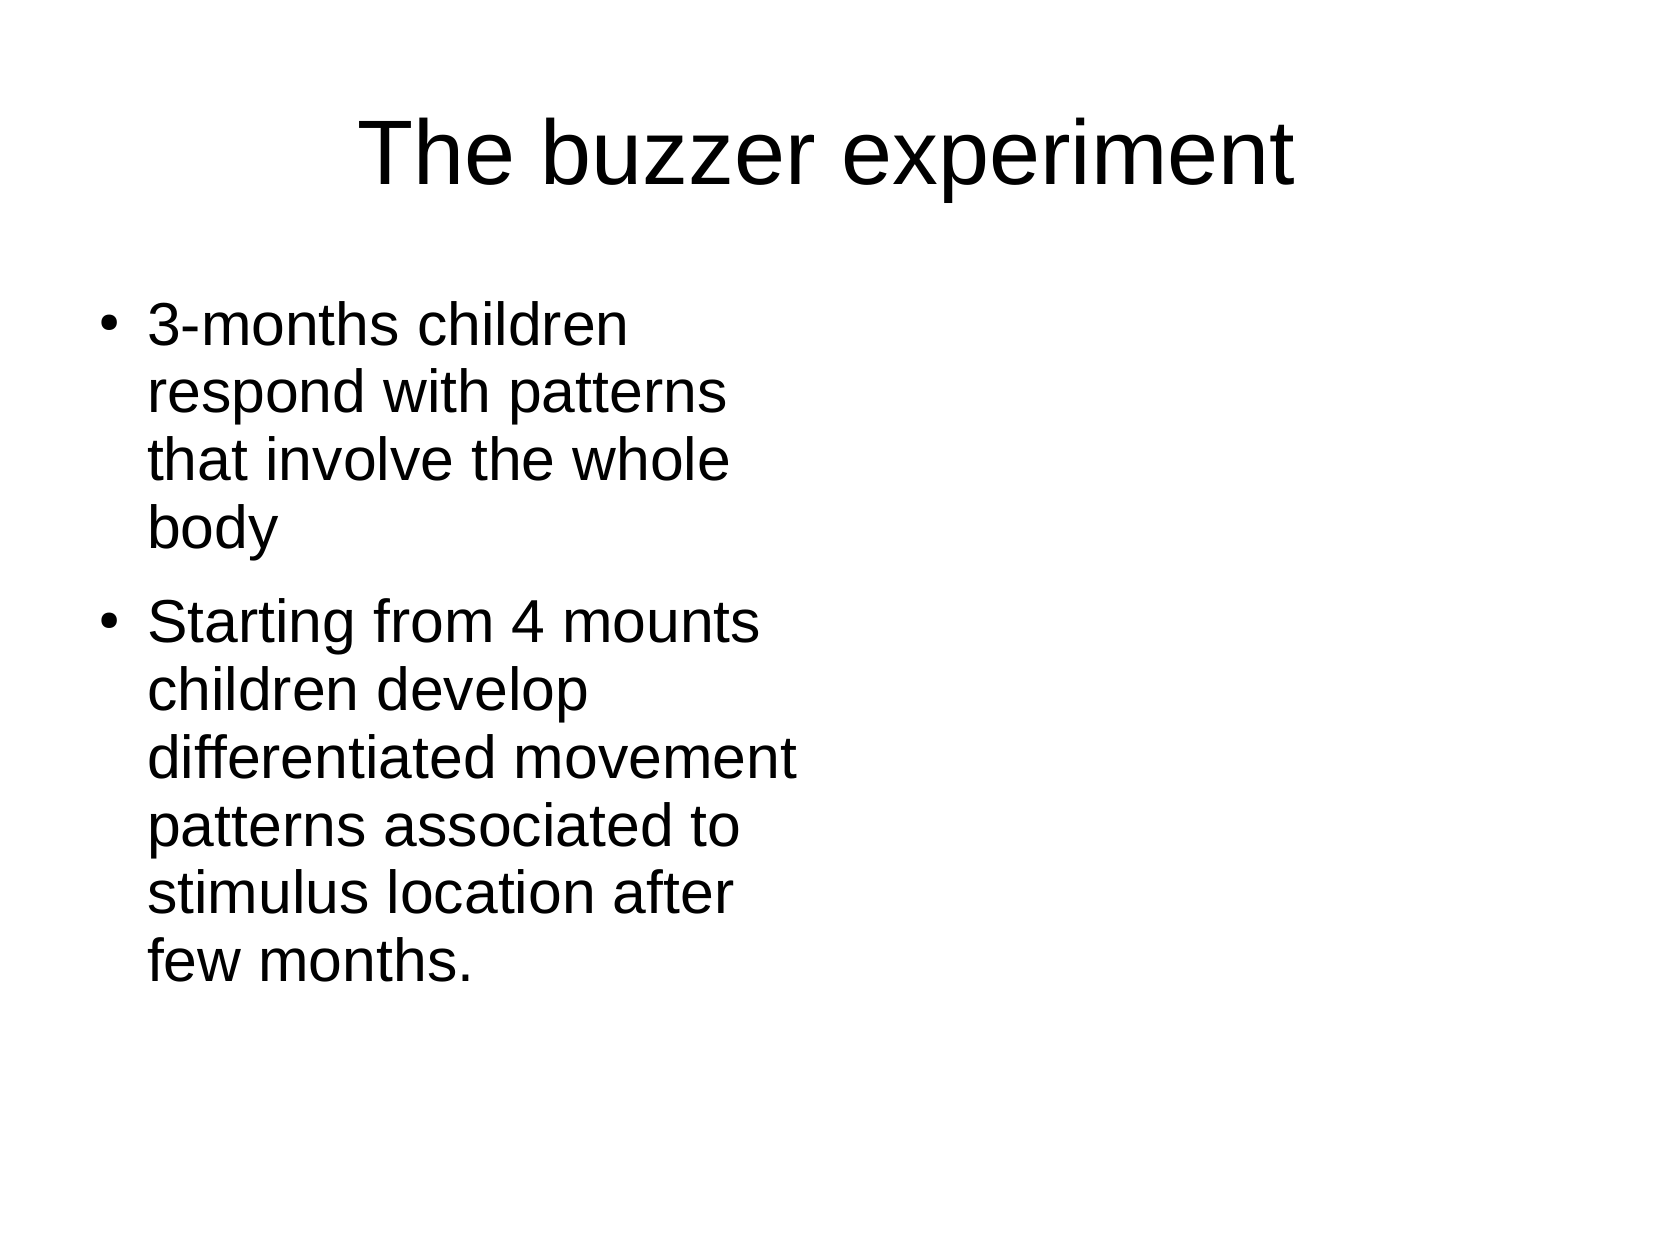

# The buzzer experiment
3-months children respond with patterns that involve the whole body
Starting from 4 mounts children develop differentiated movement patterns associated to stimulus location after few months.